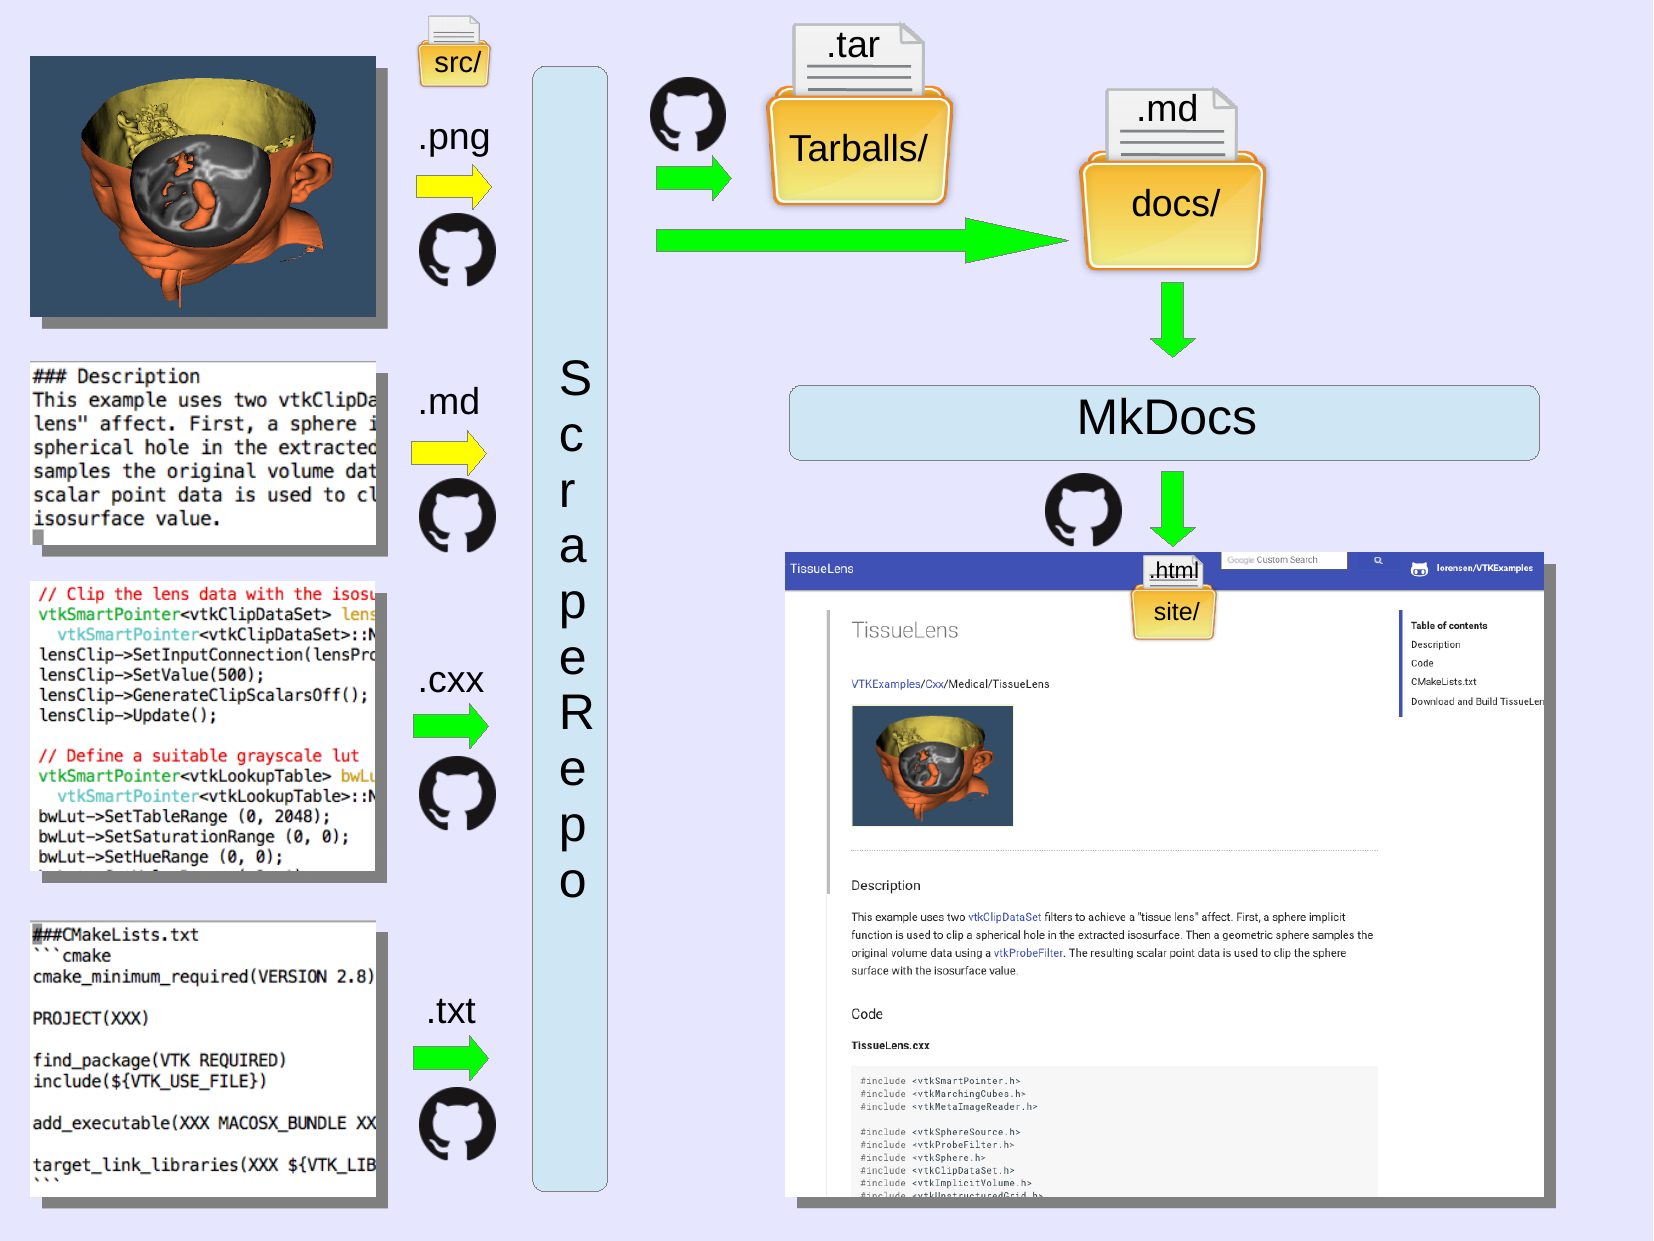

src/
.tar
Tarballs/
ScrapeRepo
.md
docs/
.png
.md
MkDocs
.html
site/
.cxx
.txt